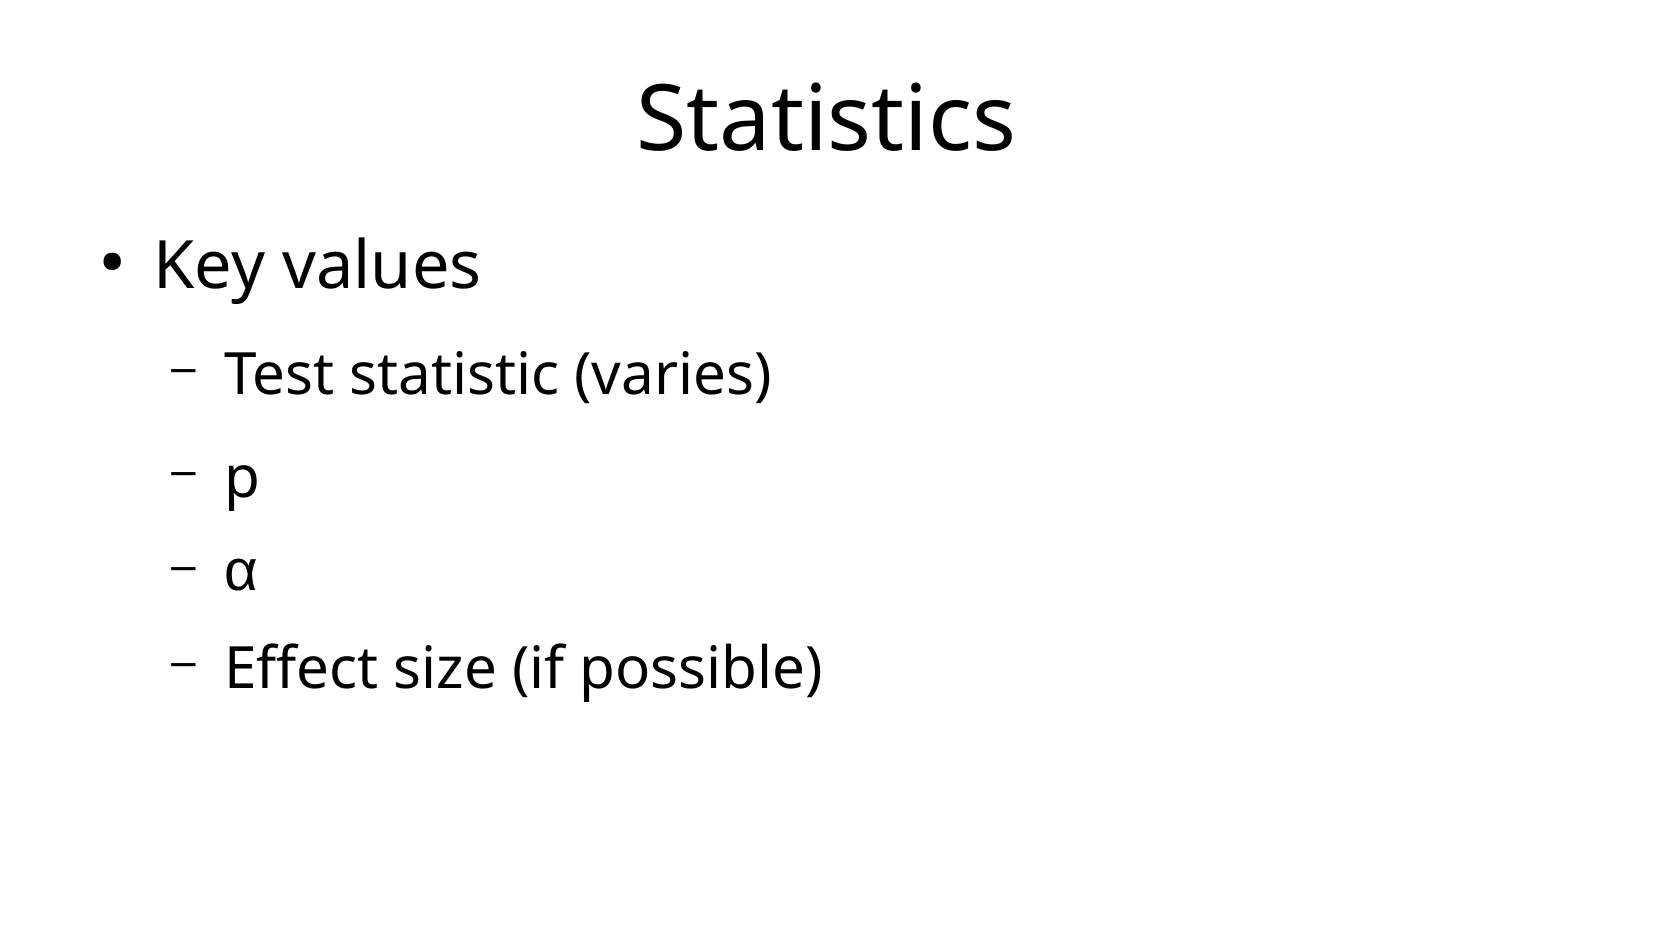

# Statistics
Key values
Test statistic (varies)
p
α
Effect size (if possible)